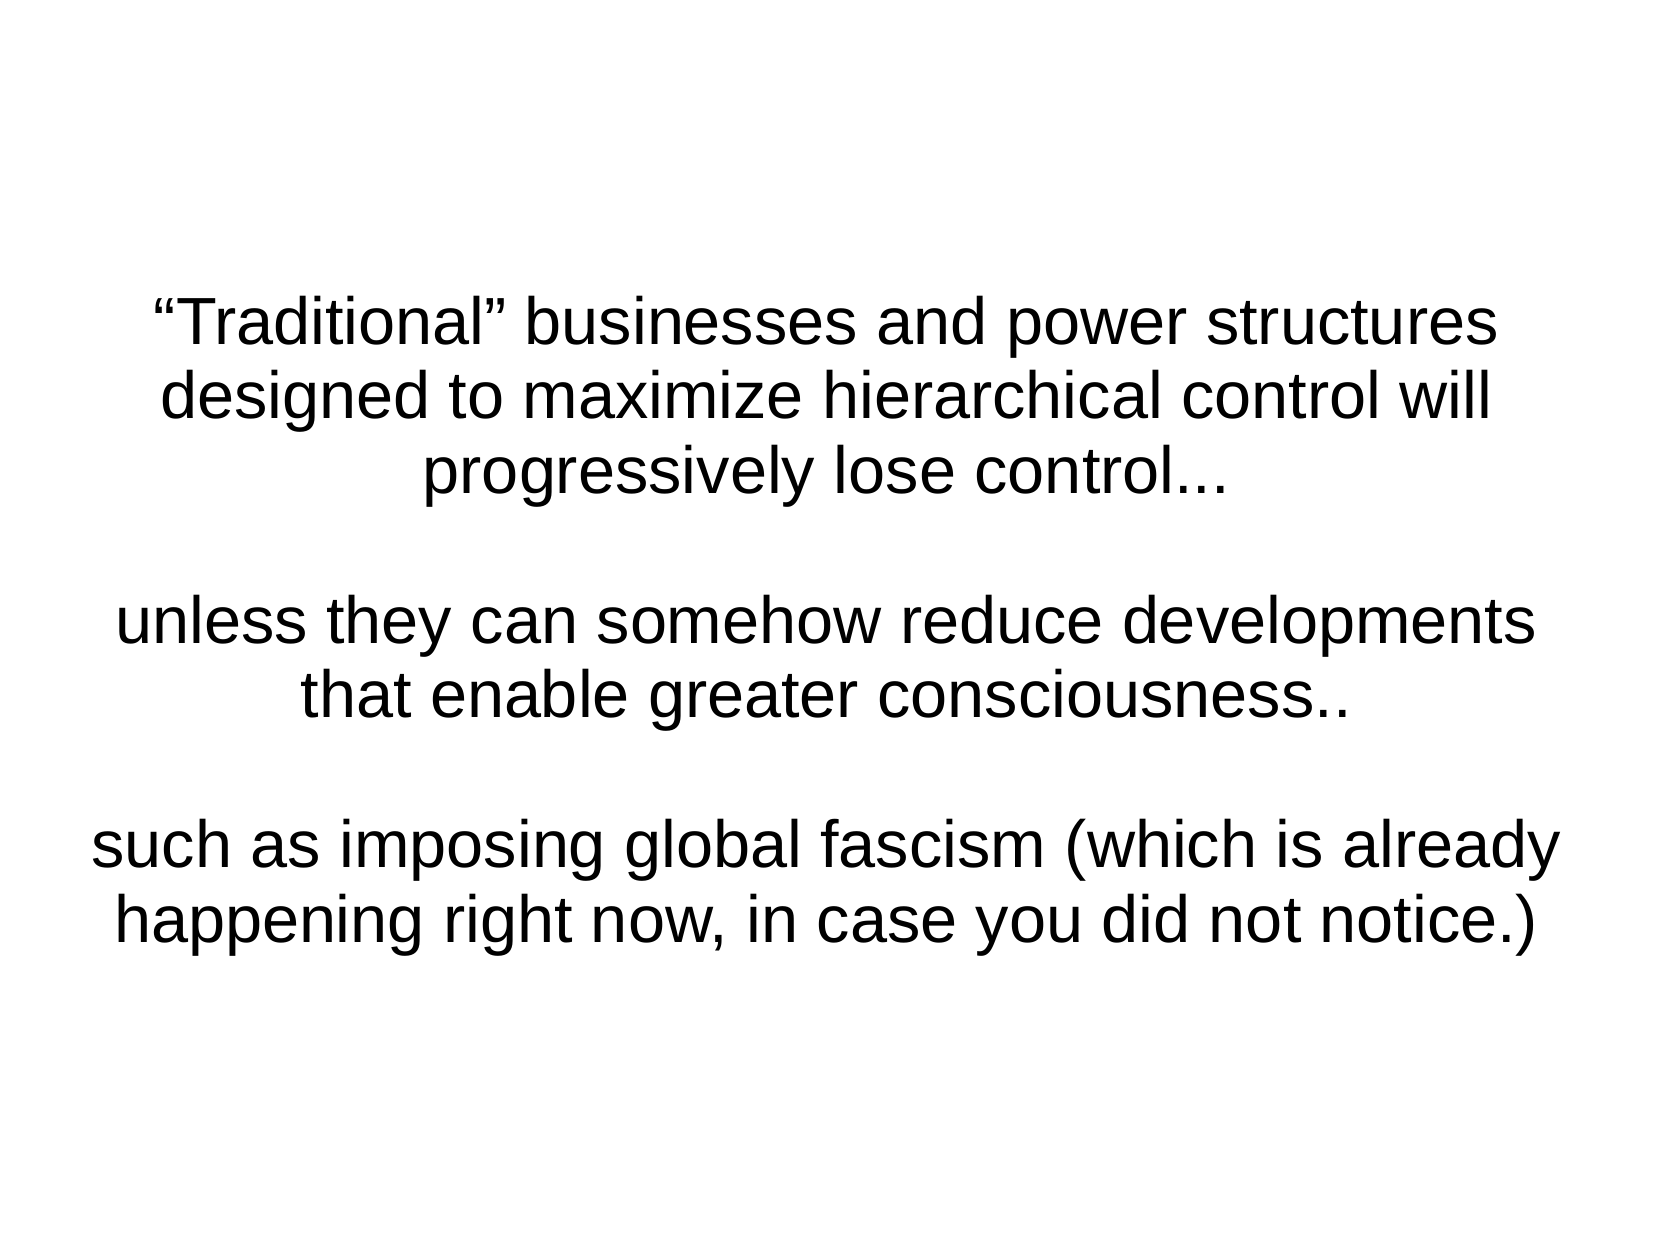

# “Traditional” businesses and power structures designed to maximize hierarchical control will progressively lose control... unless they can somehow reduce developments that enable greater consciousness.. such as imposing global fascism (which is already happening right now, in case you did not notice.)